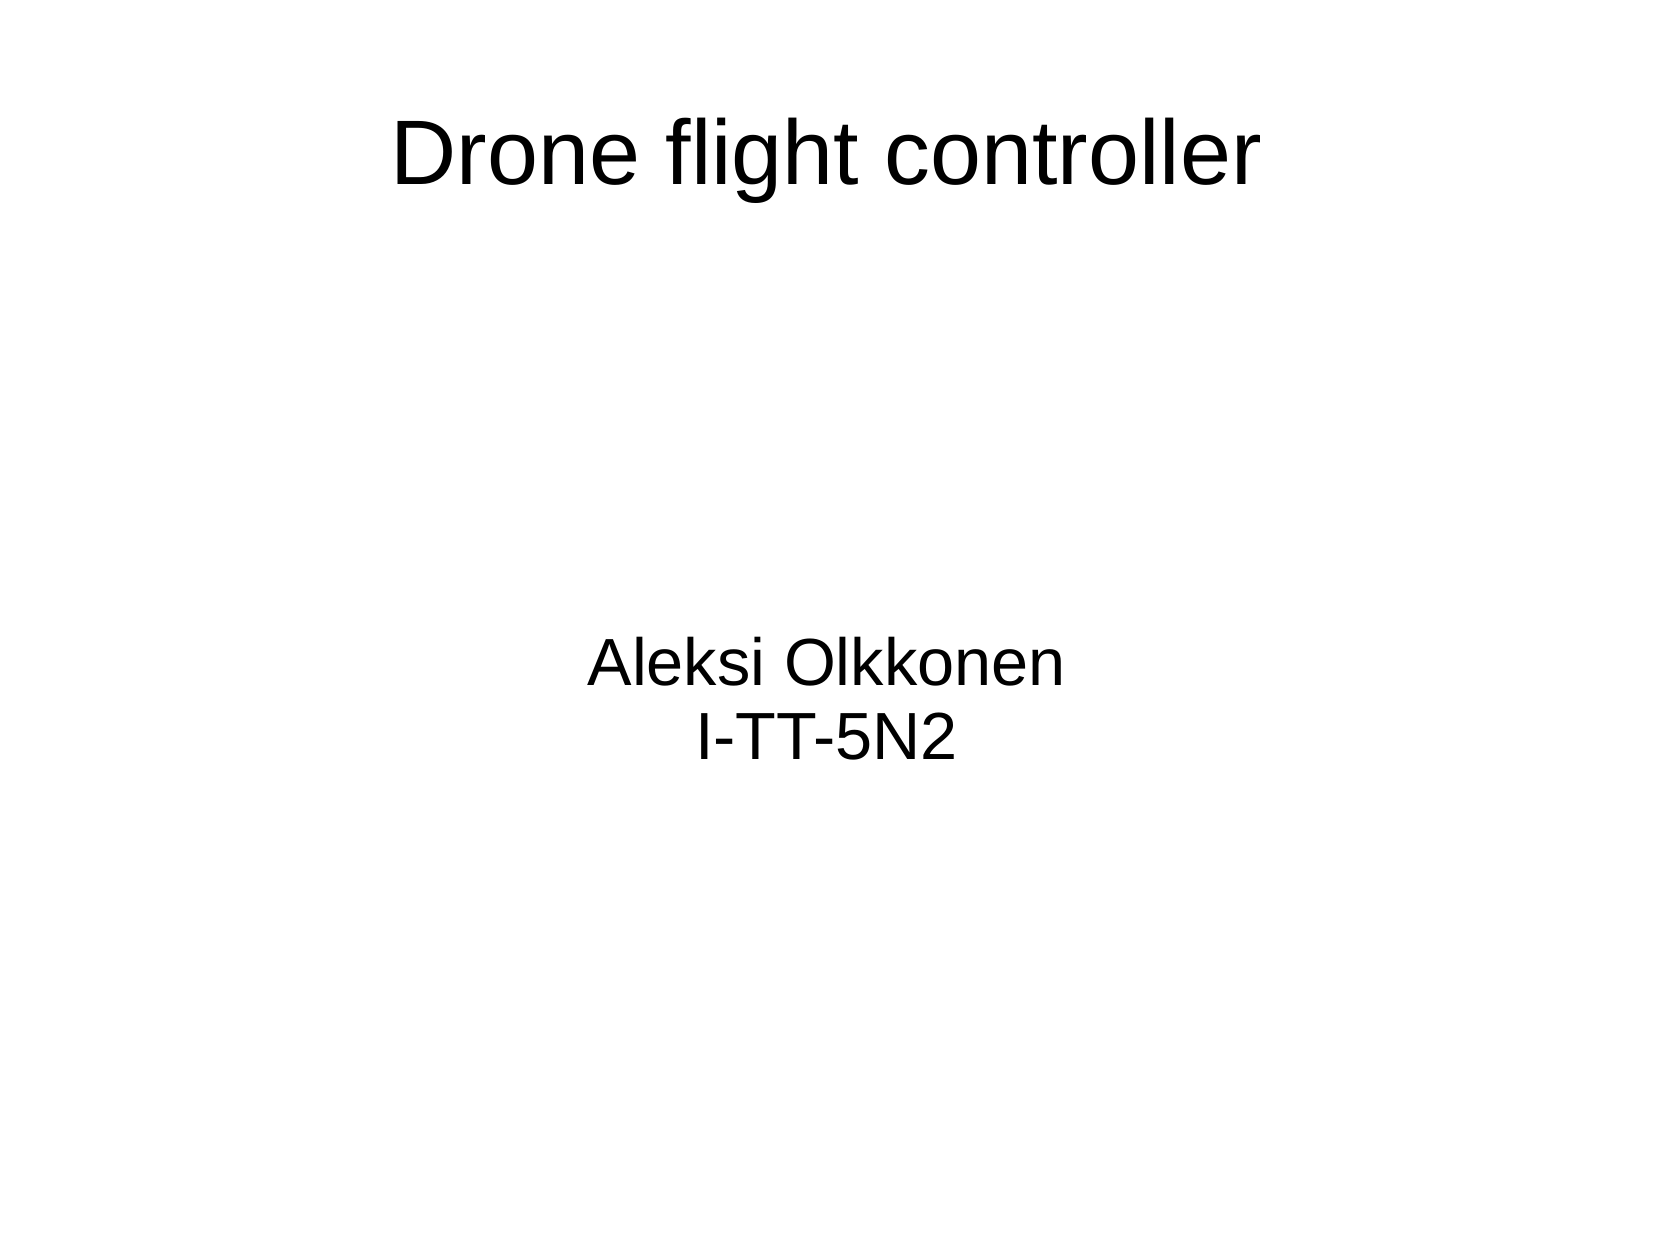

# Drone flight controller
Aleksi Olkkonen
I-TT-5N2